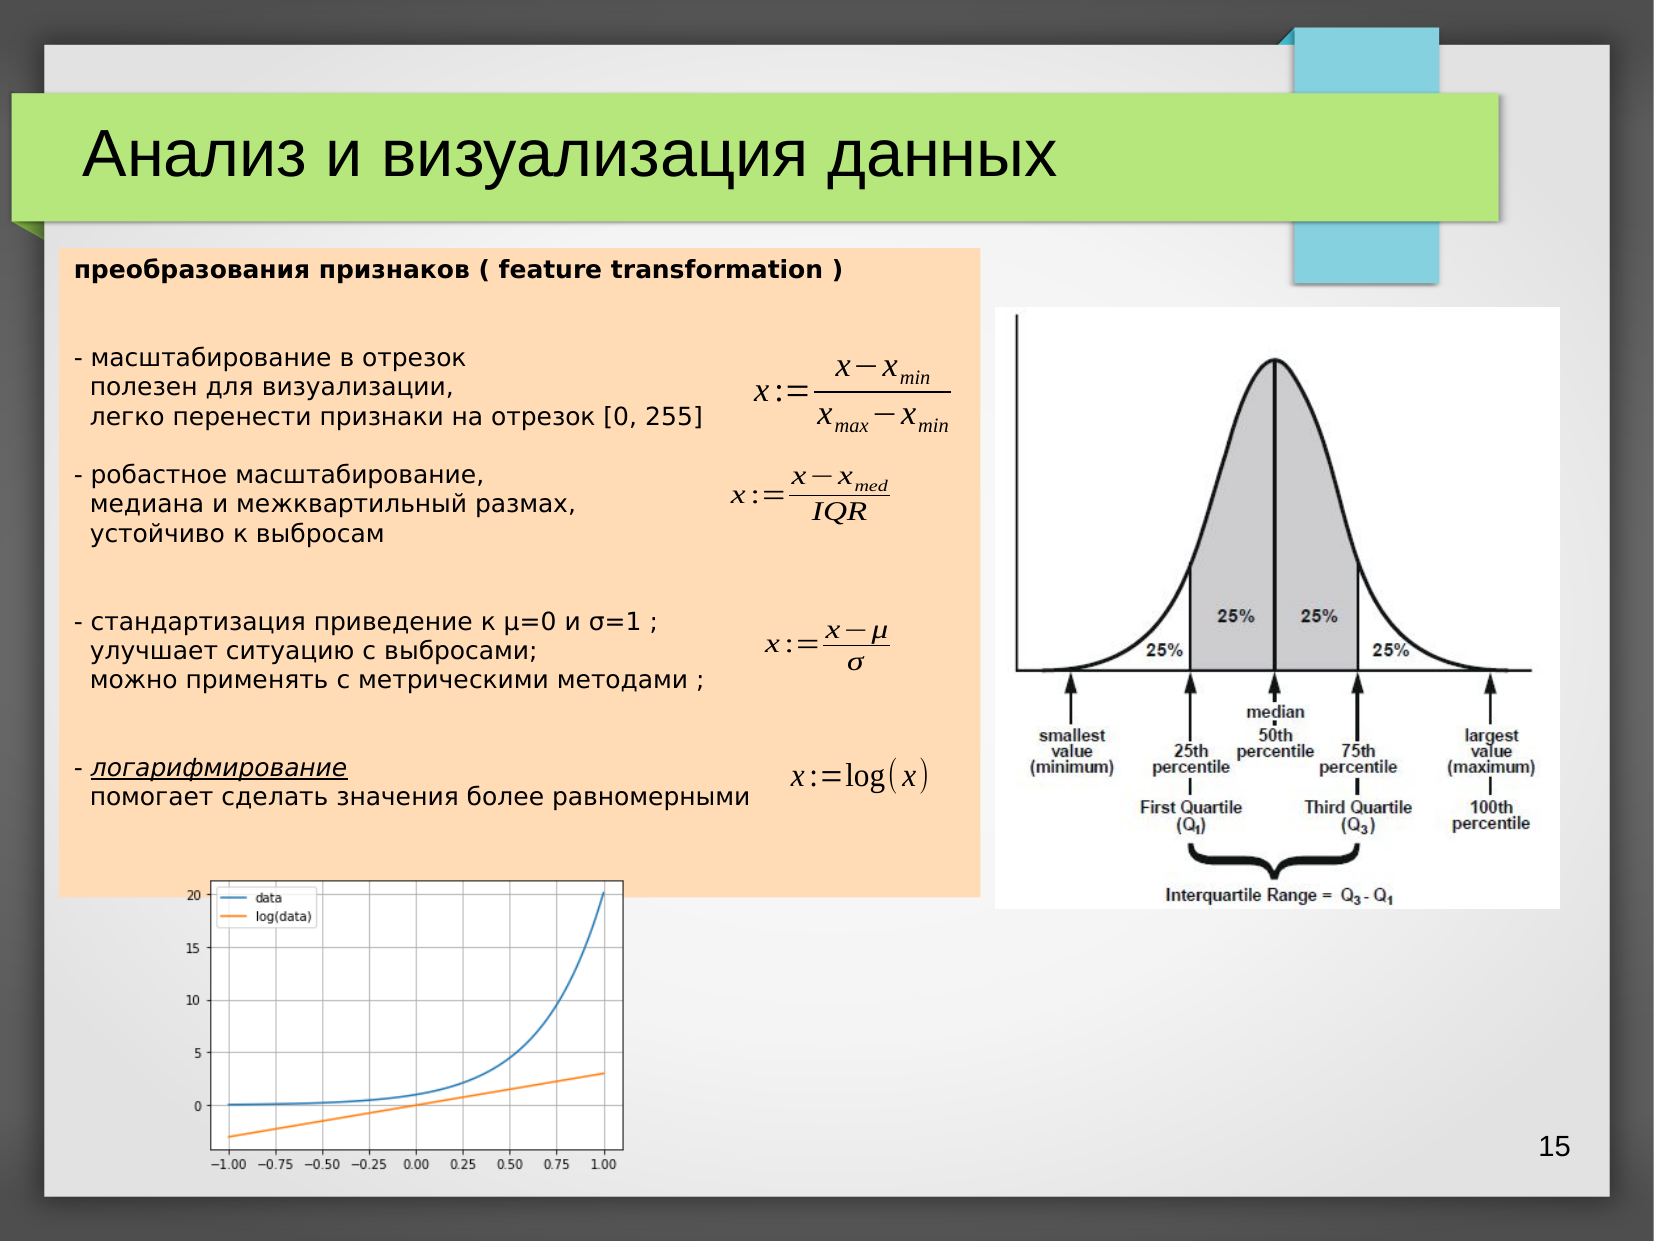

# Анализ и визуализация данных
преобразования признаков ( feature transformation )
- масштабирование в отрезок
 полезен для визуализации,
 легко перенести признаки на отрезок [0, 255]
- робастное масштабирование,
 медиана и межквартильный размах,
 устойчиво к выбросам
- стандартизация приведение к μ=0 и σ=1 ;
 улучшает ситуацию с выбросами;
 можно применять с метрическими методами ;
- логарифмирование
 помогает сделать значения более равномерными
15